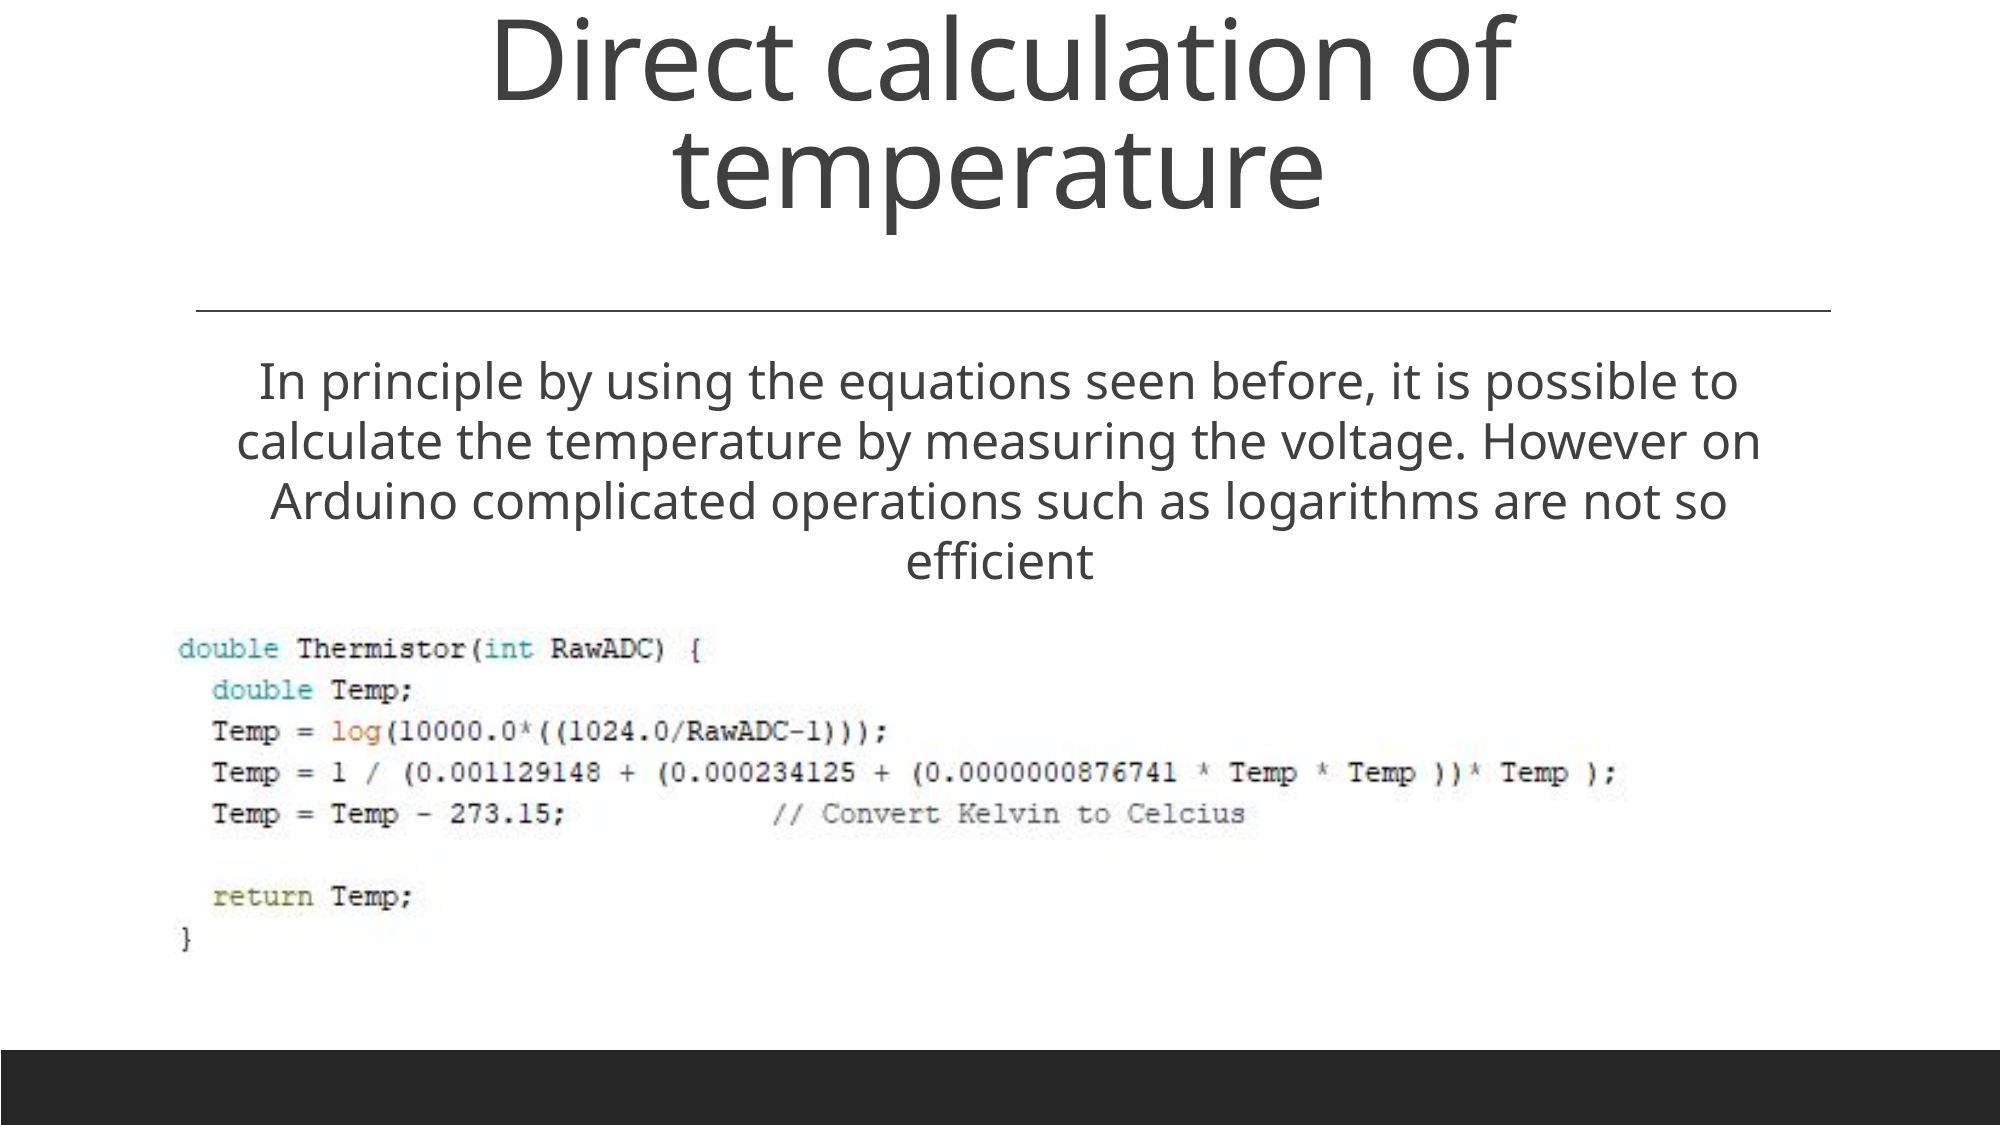

# Direct calculation of temperature
In principle by using the equations seen before, it is possible to calculate the temperature by measuring the voltage. However on Arduino complicated operations such as logarithms are not so efficient